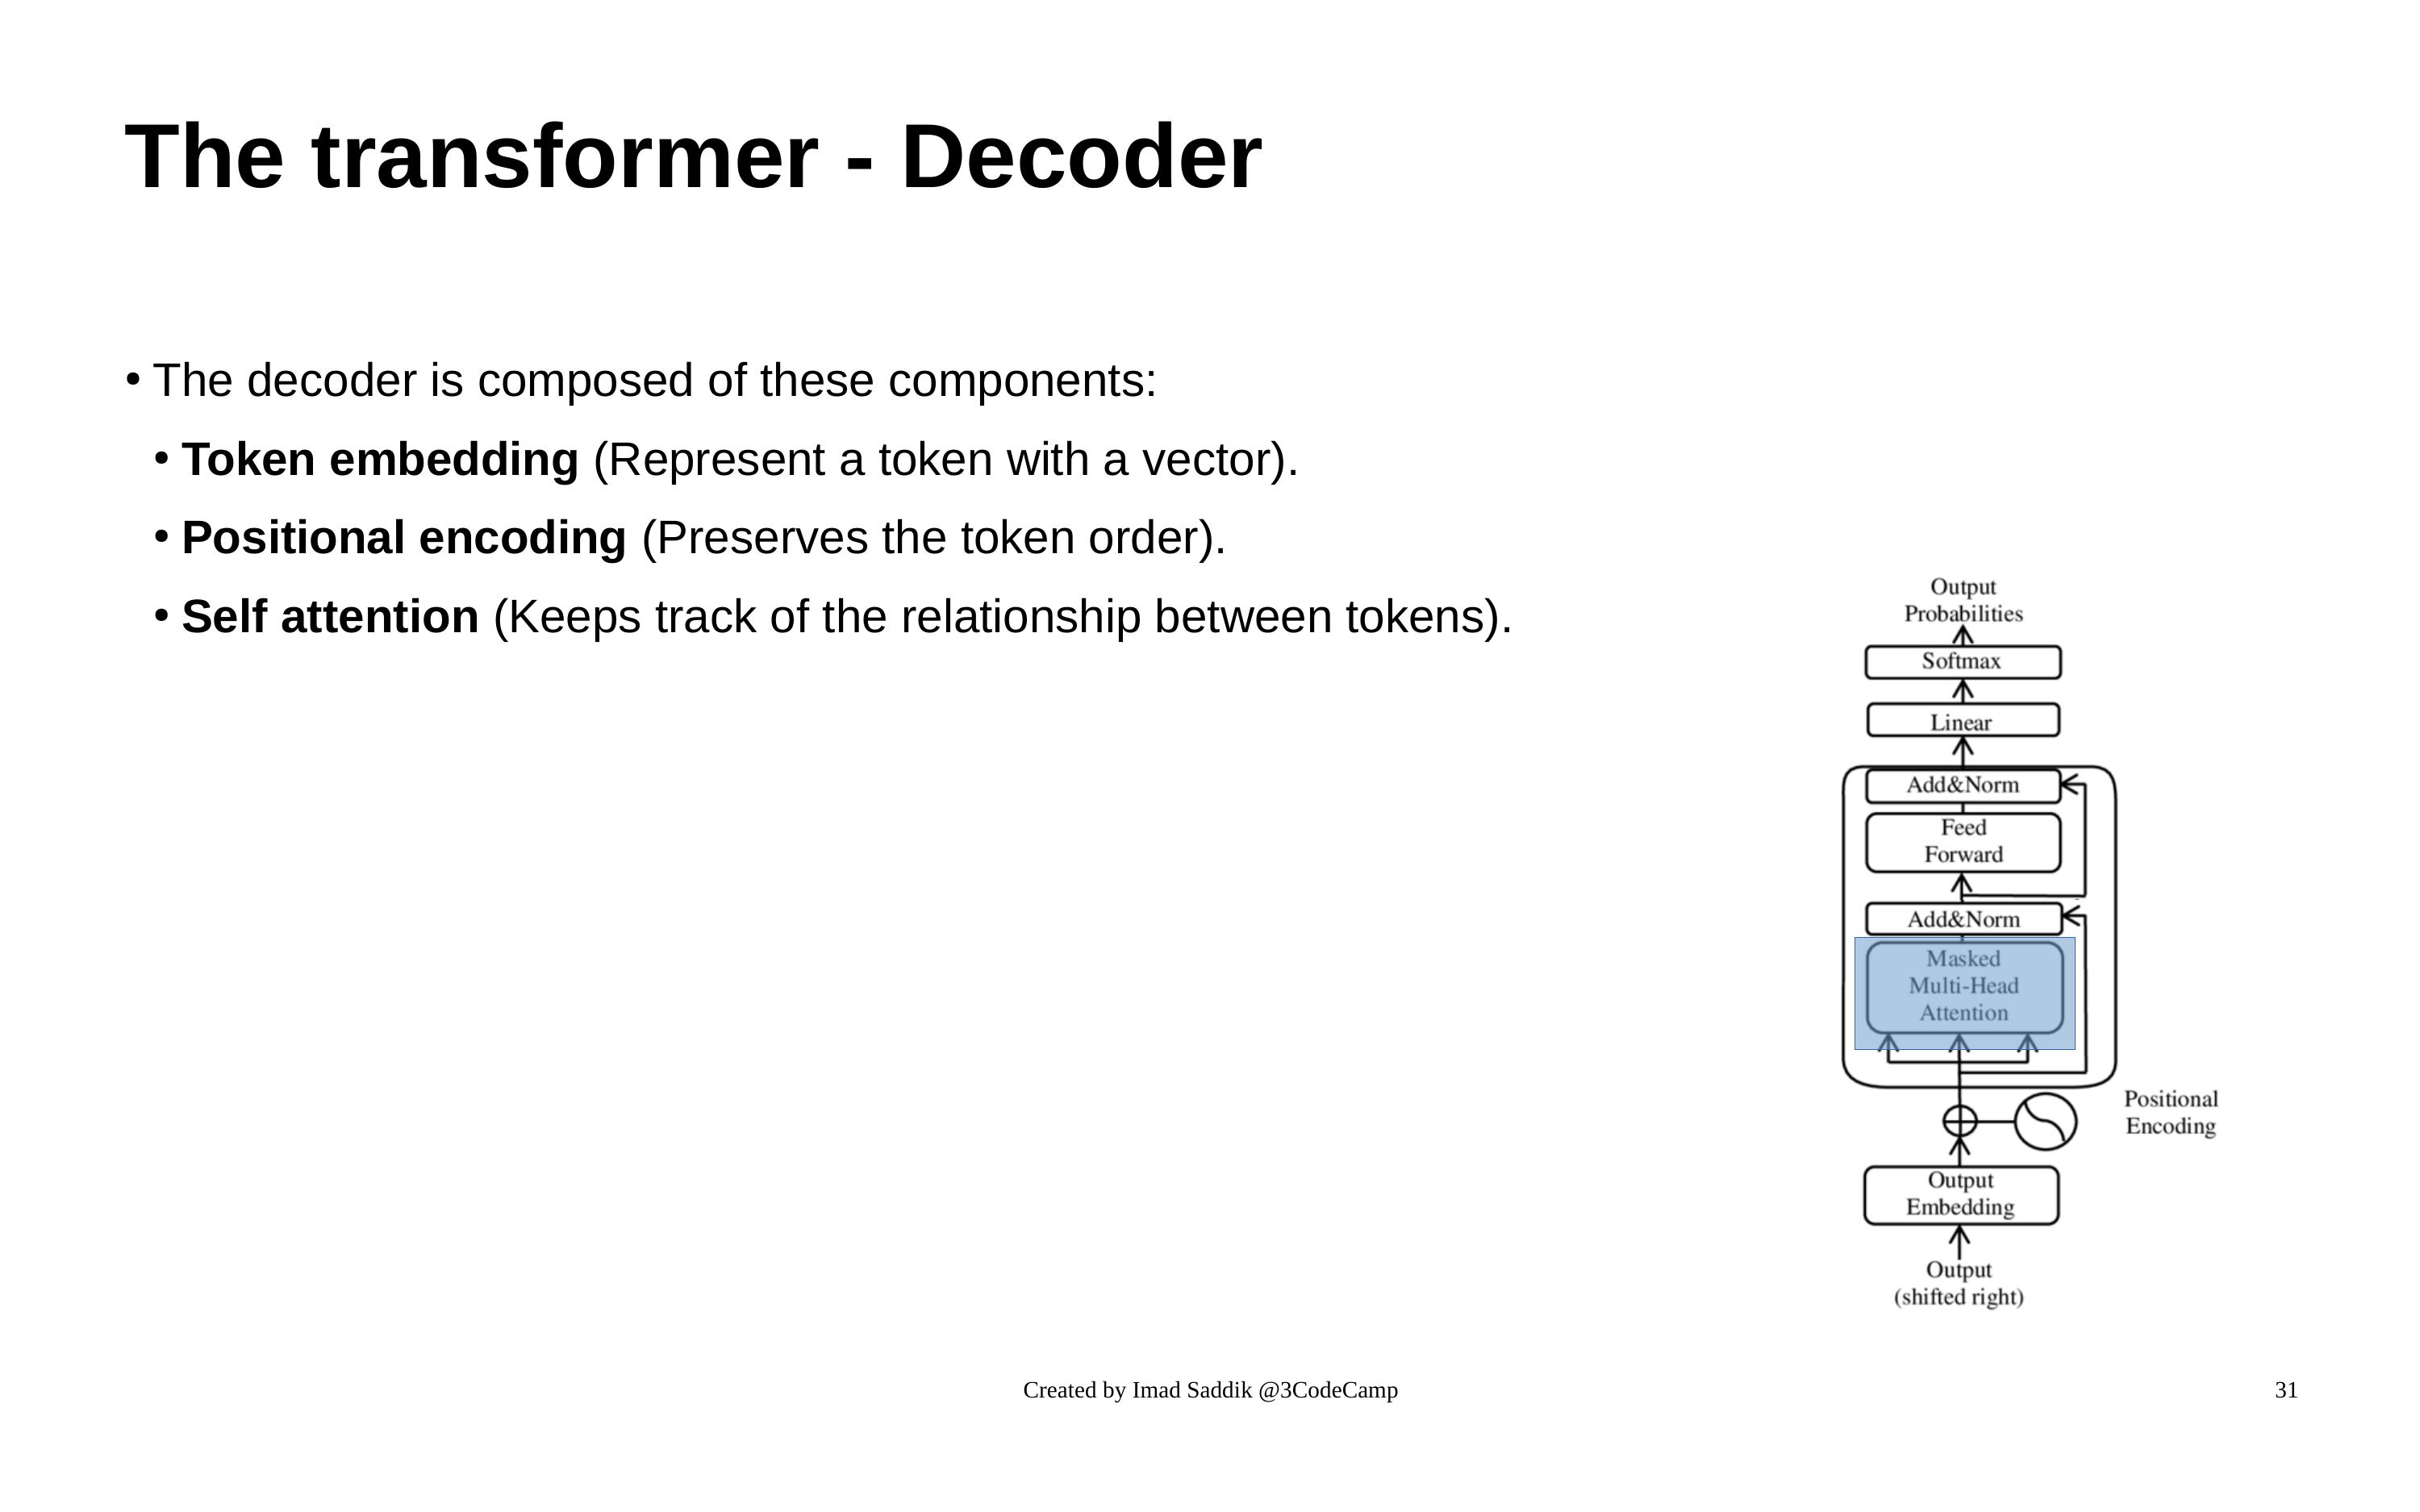

The transformer - Decoder
The decoder is composed of these components:
Token embedding (Represent a token with a vector).
Positional encoding (Preserves the token order).
Self attention (Keeps track of the relationship between tokens).
Created by Imad Saddik @3CodeCamp
31